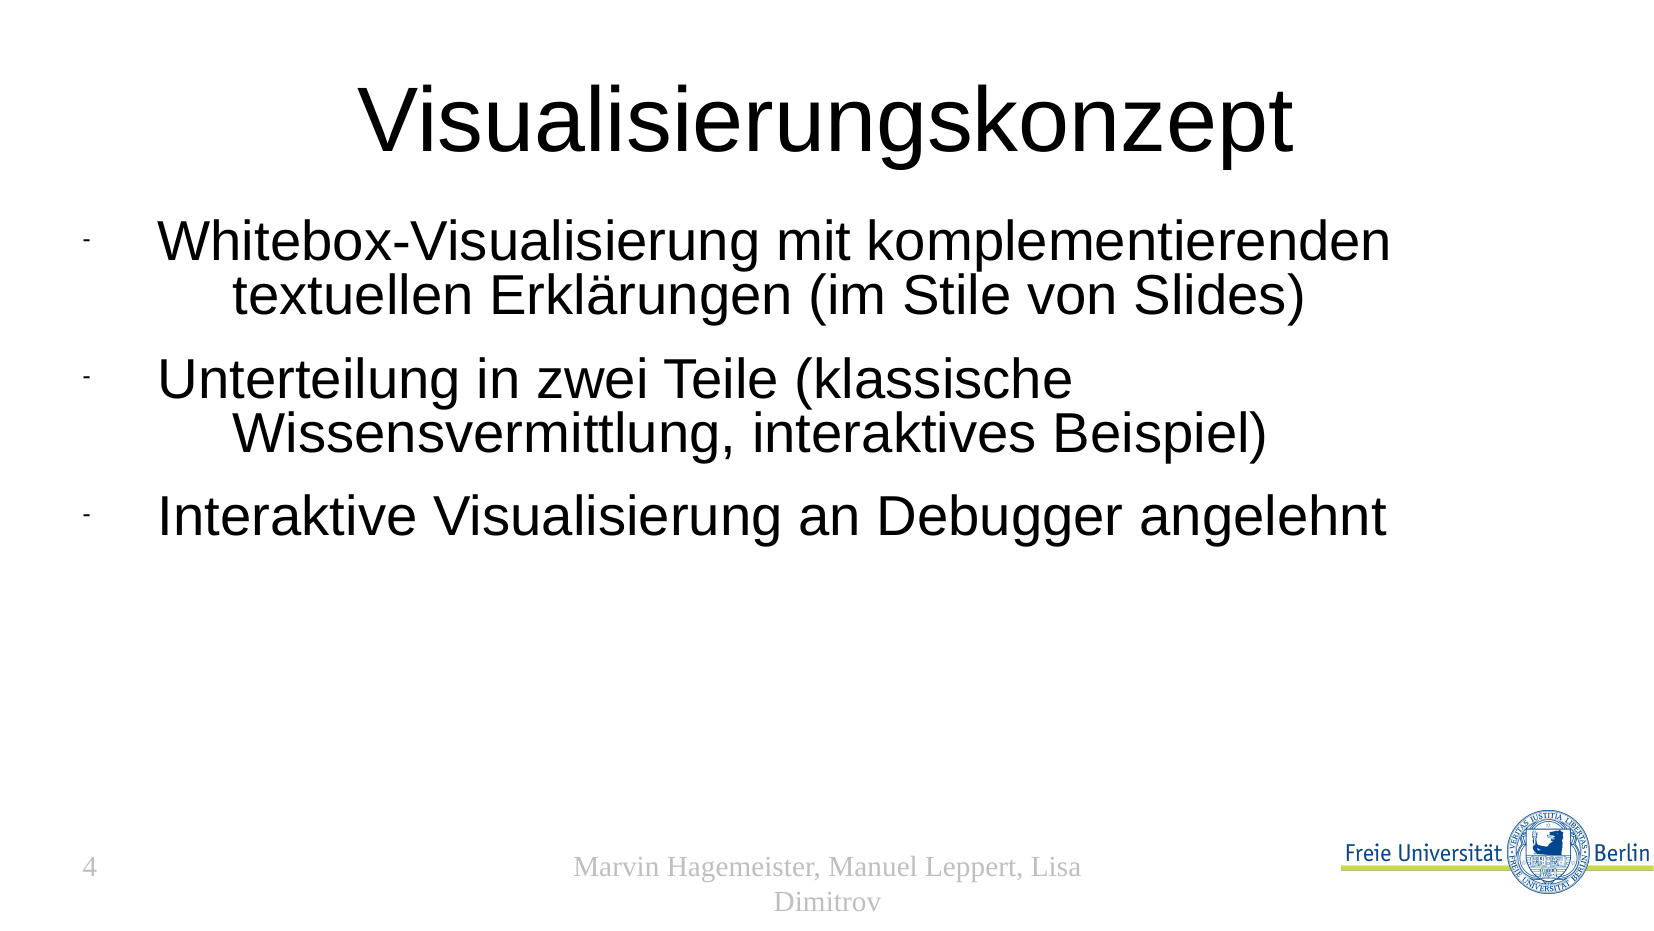

# Visualisierungskonzept
Whitebox-Visualisierung mit komplementierenden textuellen Erklärungen (im Stile von Slides)
Unterteilung in zwei Teile (klassische Wissensvermittlung, interaktives Beispiel)
Interaktive Visualisierung an Debugger angelehnt
4
Marvin Hagemeister, Manuel Leppert, Lisa Dimitrov